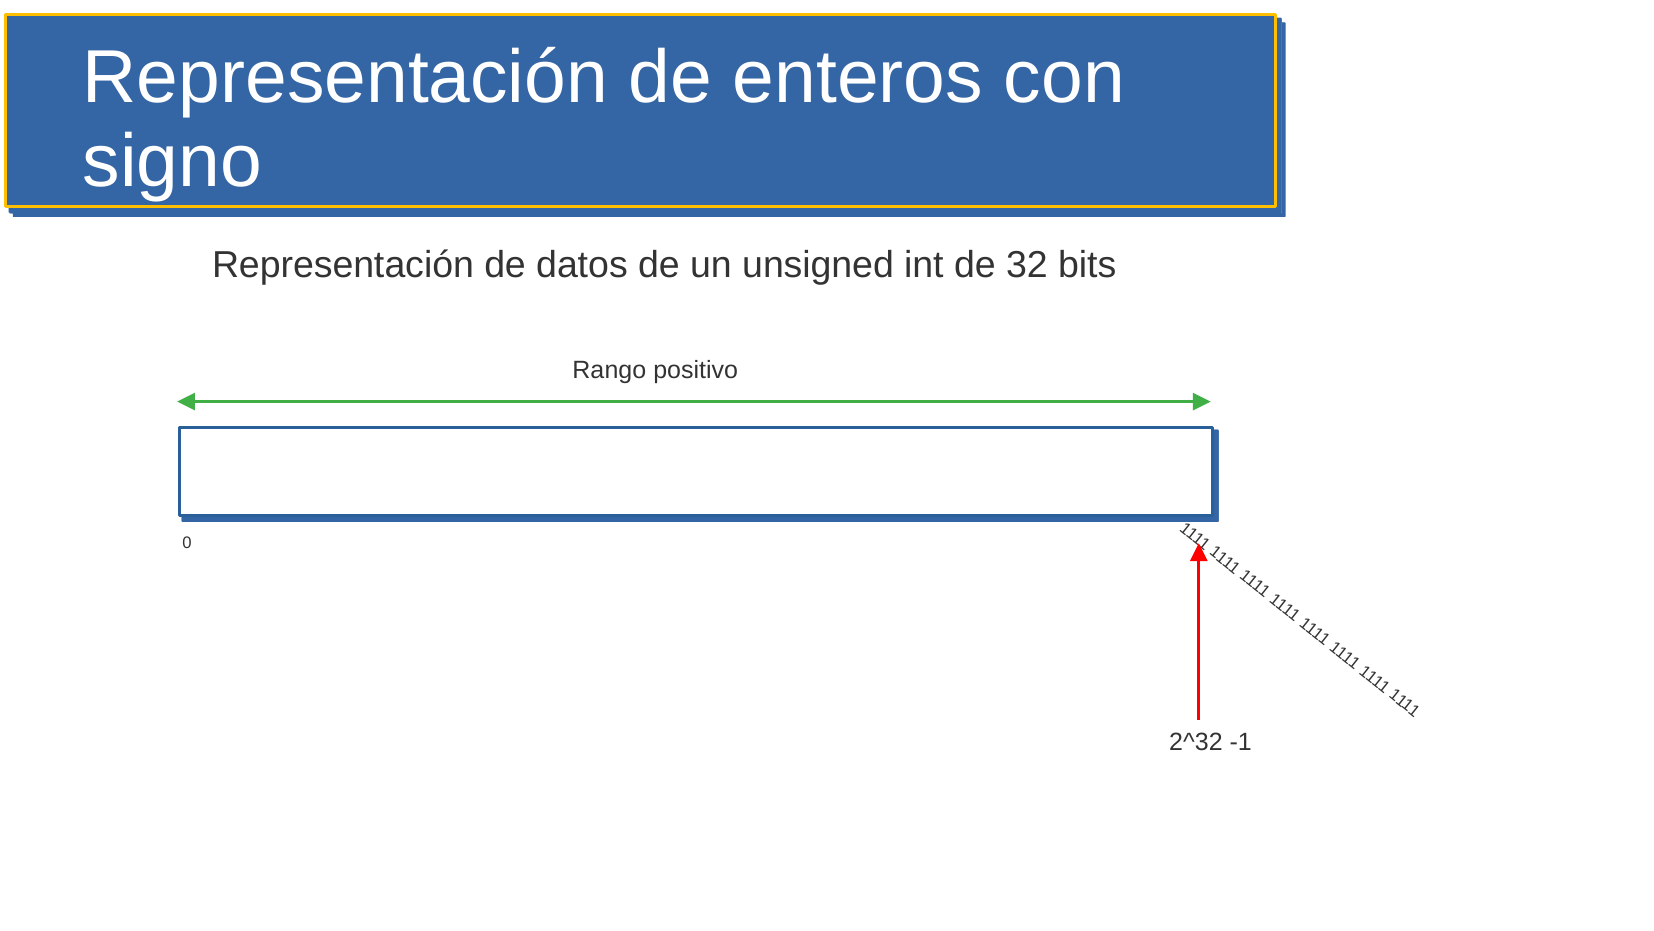

# Representación de enteros con signo
Representación de datos de un unsigned int de 32 bits
Rango positivo
0
1111 1111 1111 1111 1111 1111 1111 1111
2^32 -1